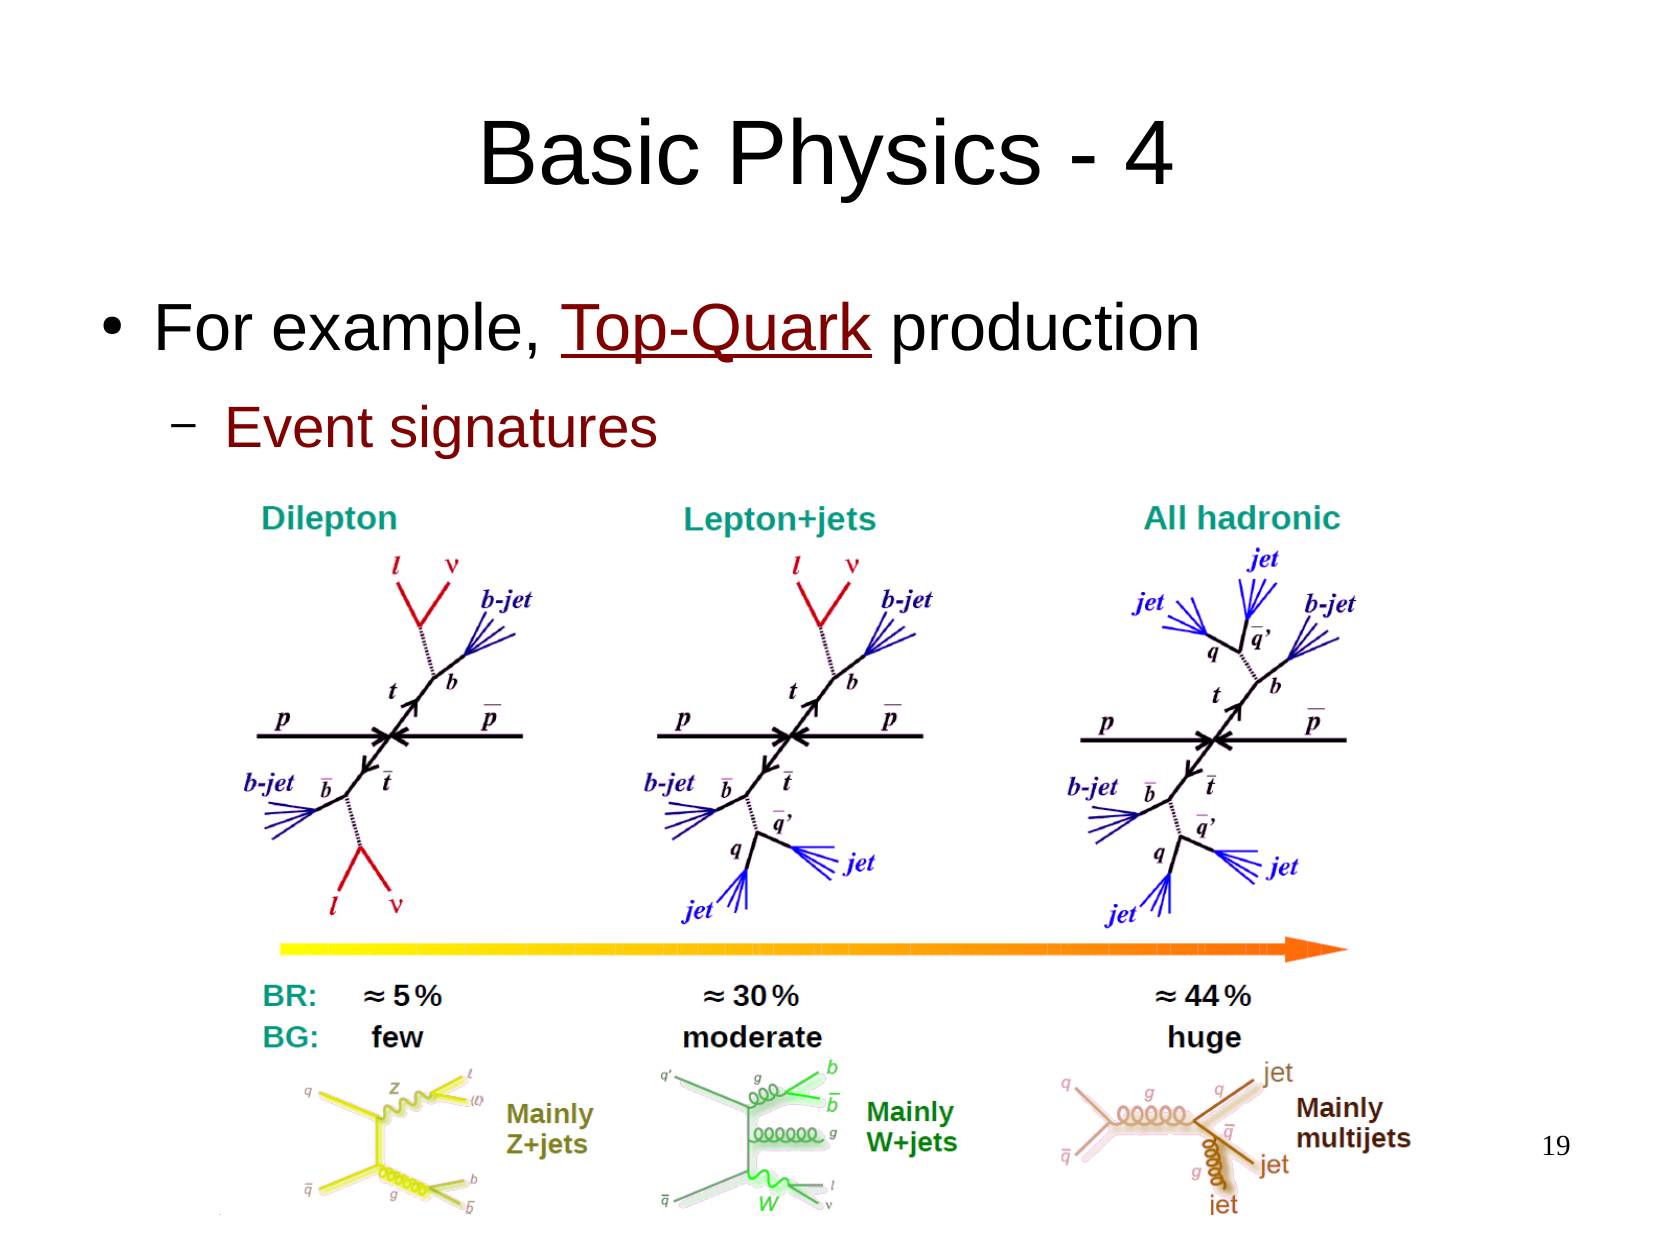

# Basic Physics - 4
For example, Top-Quark production
Event signatures
Data Science Summer School 2017
19